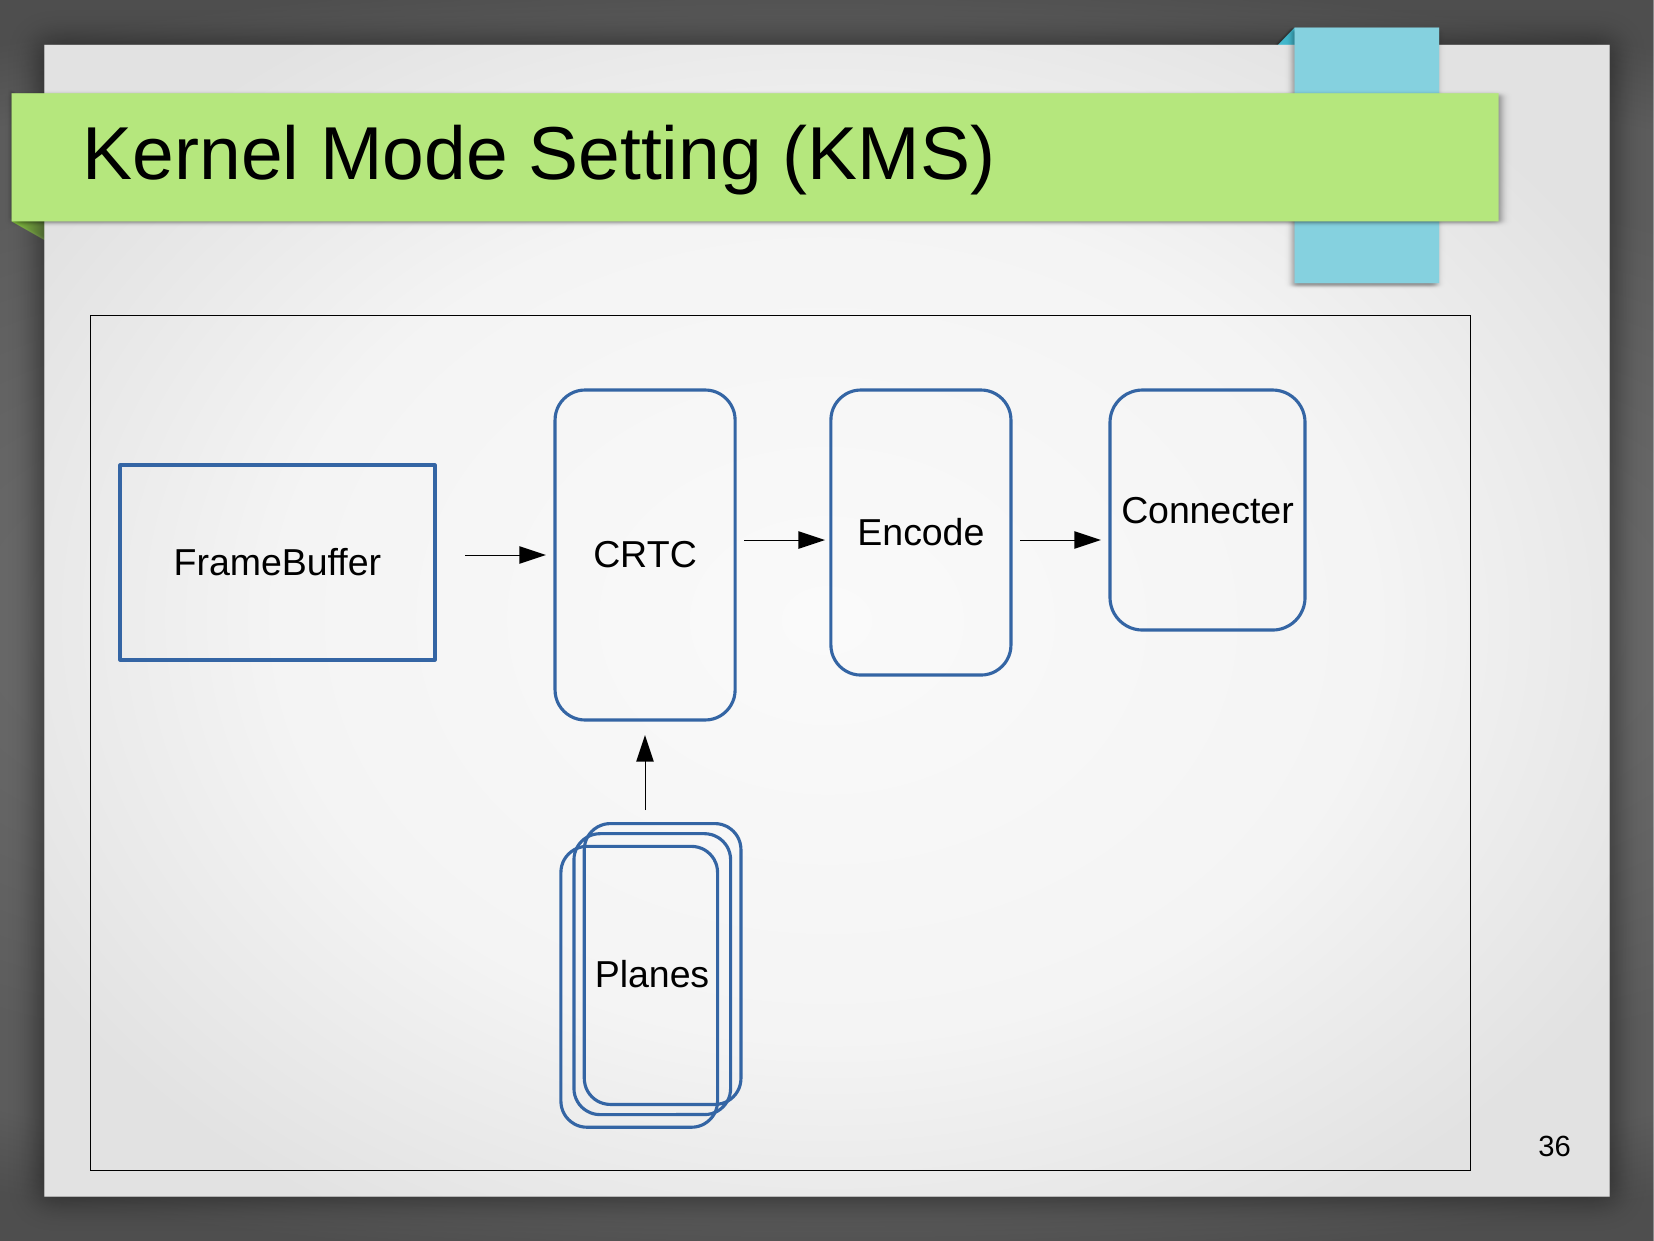

# Kernel Mode Setting (KMS)
Encode
Connecter
CRTC
FrameBuffer
Planes
36